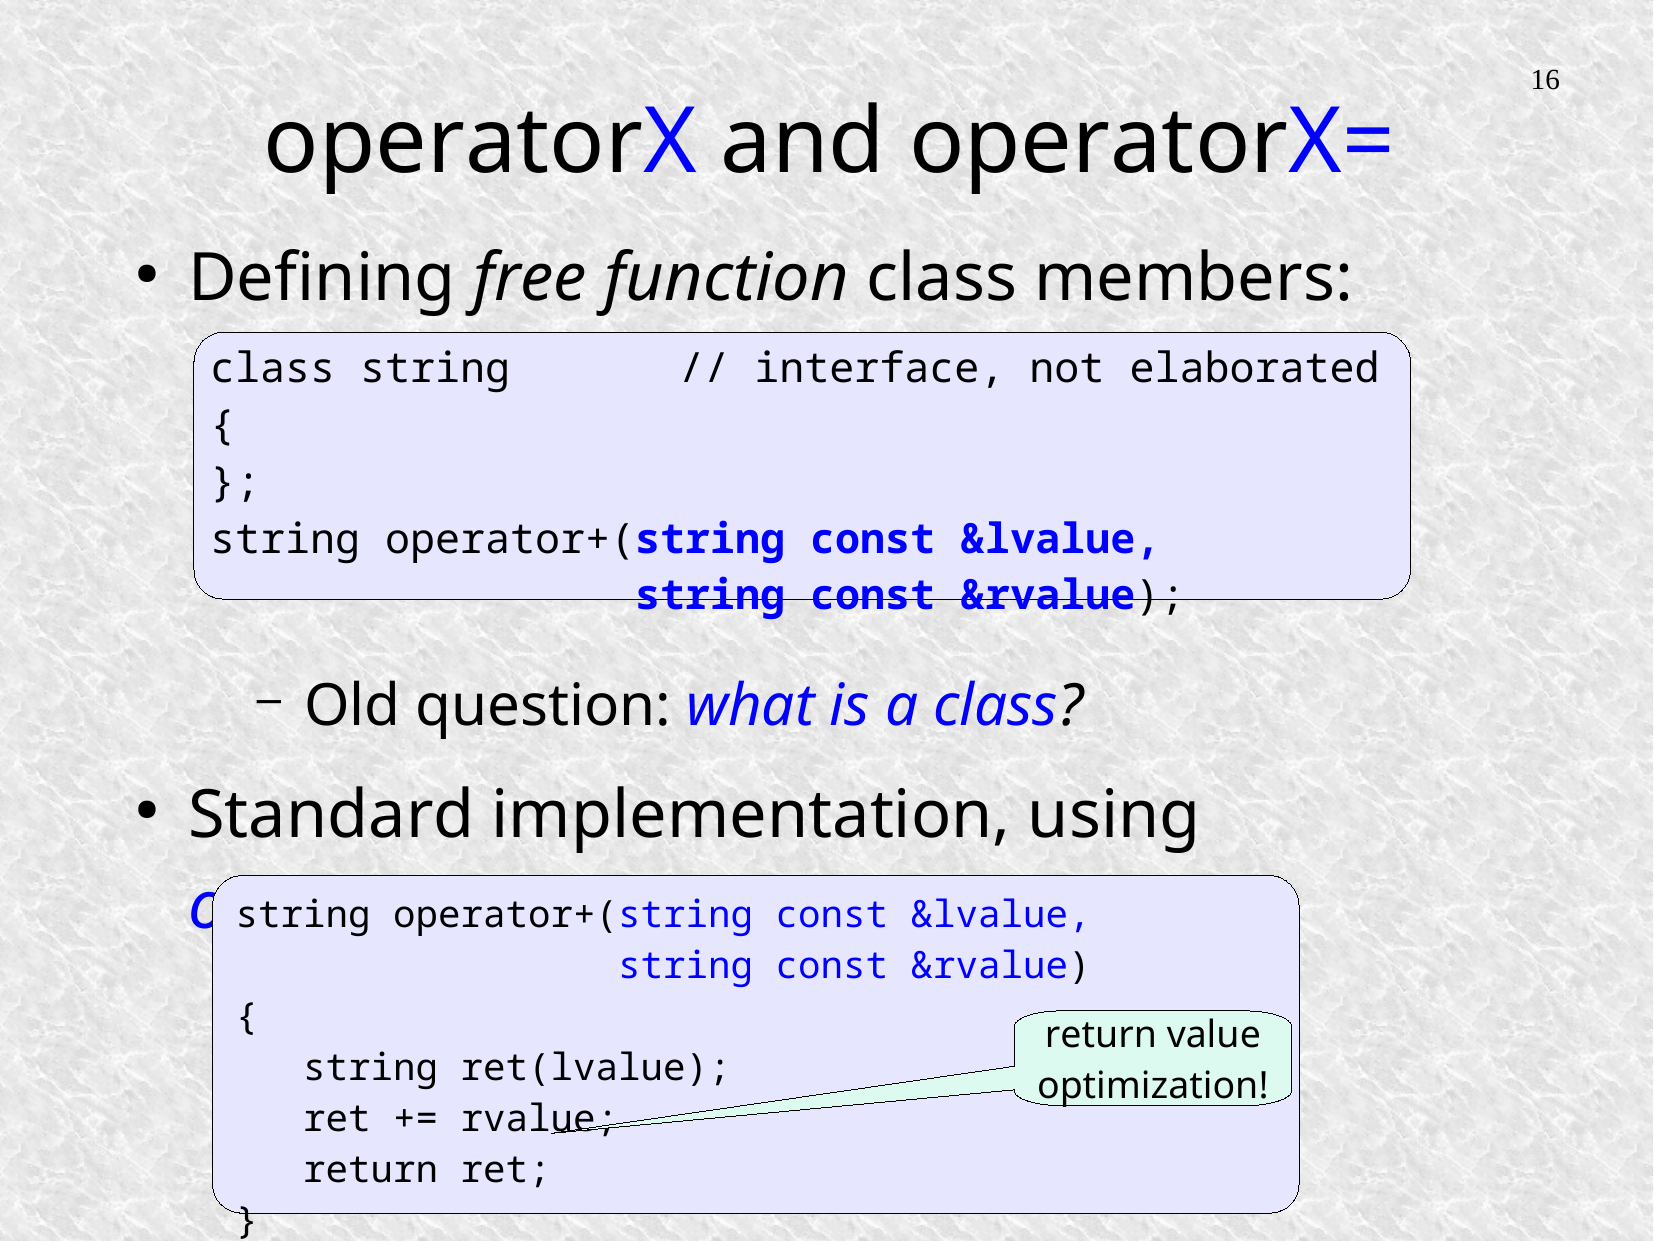

# operatorX and operatorX=
16
Defining free function class members:
Old question: what is a class?
Standard implementation, using operatorX=:
class string	 // interface, not elaborated
{
};
string operator+(string const &lvalue,
 string const &rvalue);
string operator+(string const &lvalue,
 string const &rvalue)
{
 string ret(lvalue);
 ret += rvalue;
 return ret;
}
return value optimization!